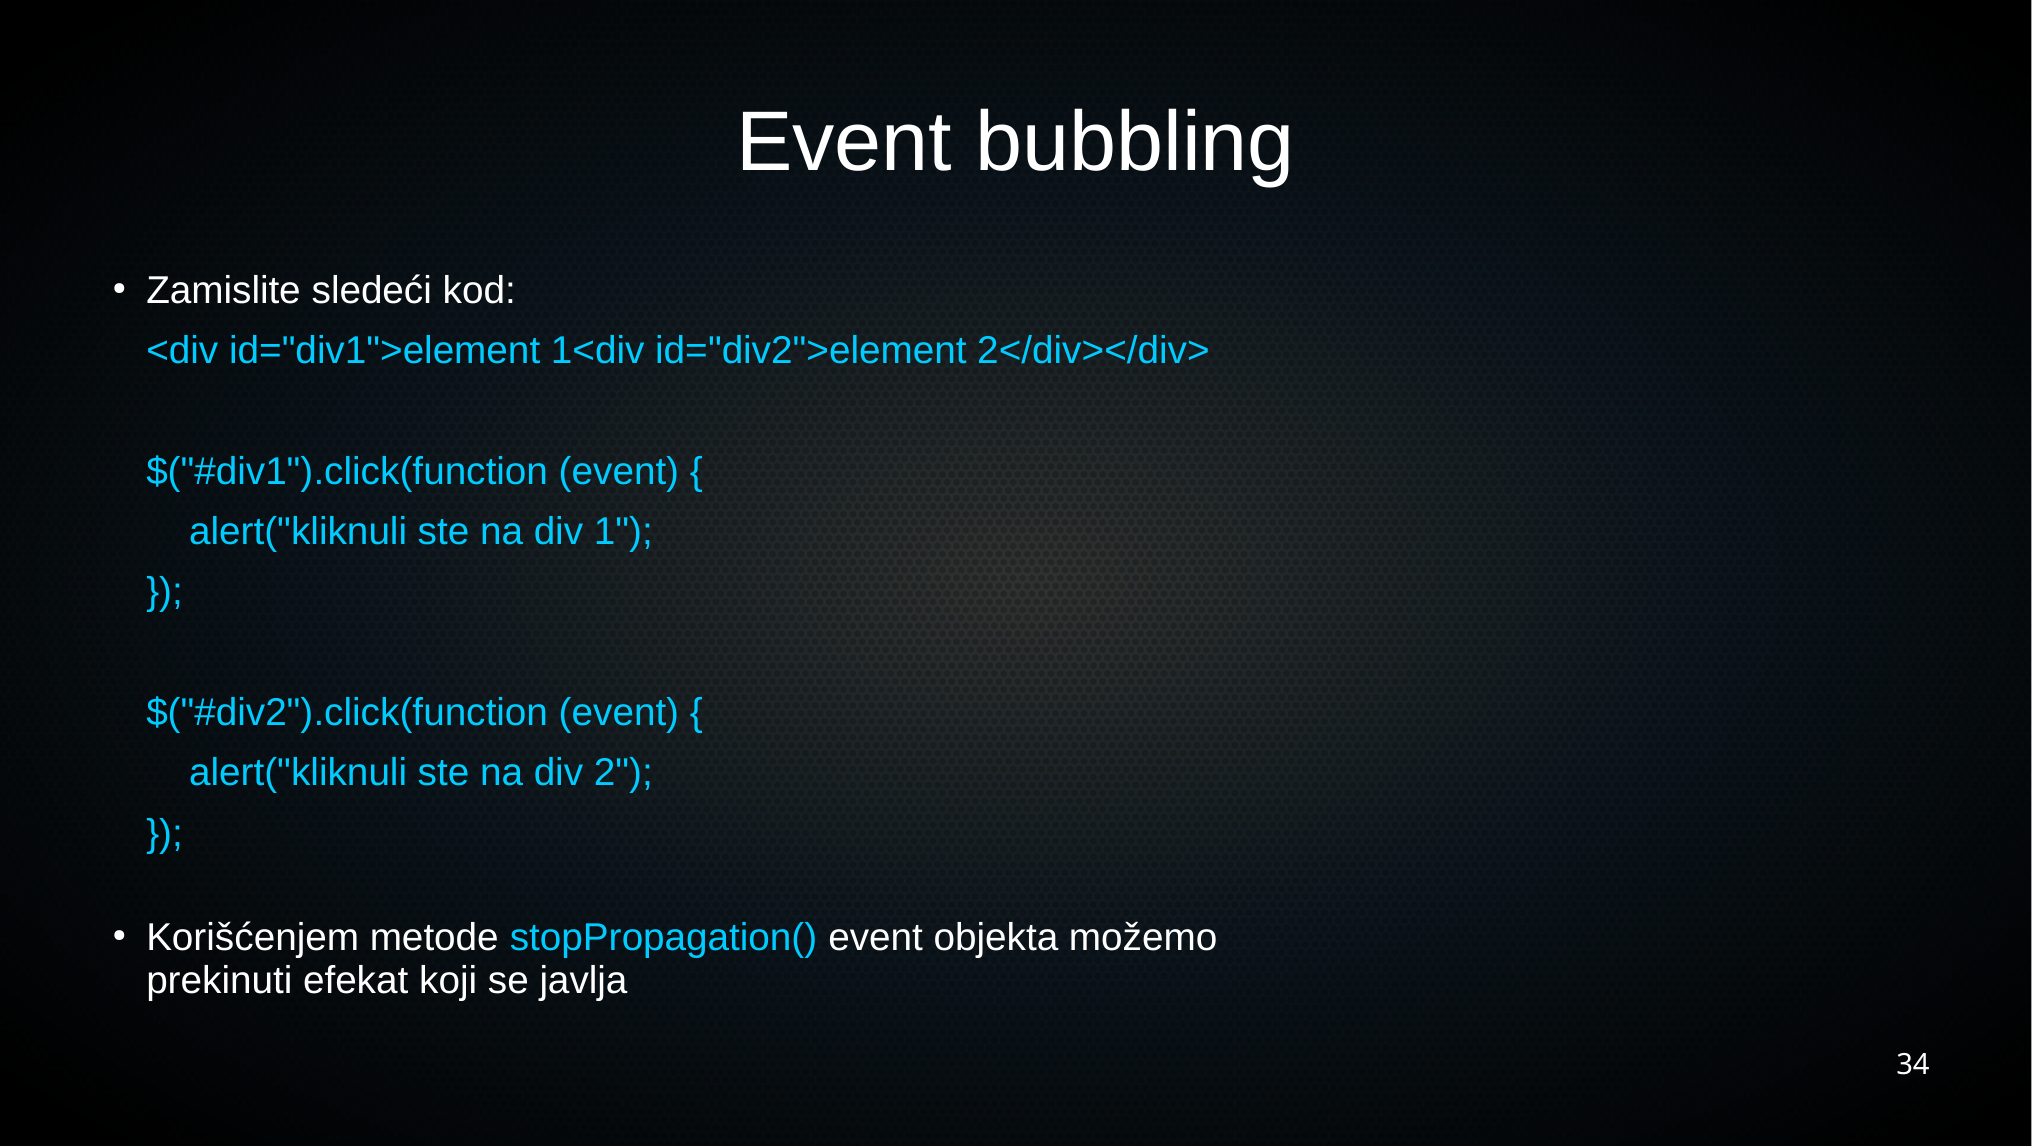

# Event bubbling
Zamislite sledeći kod:
<div id="div1">element 1<div id="div2">element 2</div></div>
$("#div1").click(function (event) {
 alert("kliknuli ste na div 1");
});
$("#div2").click(function (event) {
 alert("kliknuli ste na div 2");
});
Korišćenjem metode stopPropagation() event objekta možemo
prekinuti efekat koji se javlja
34